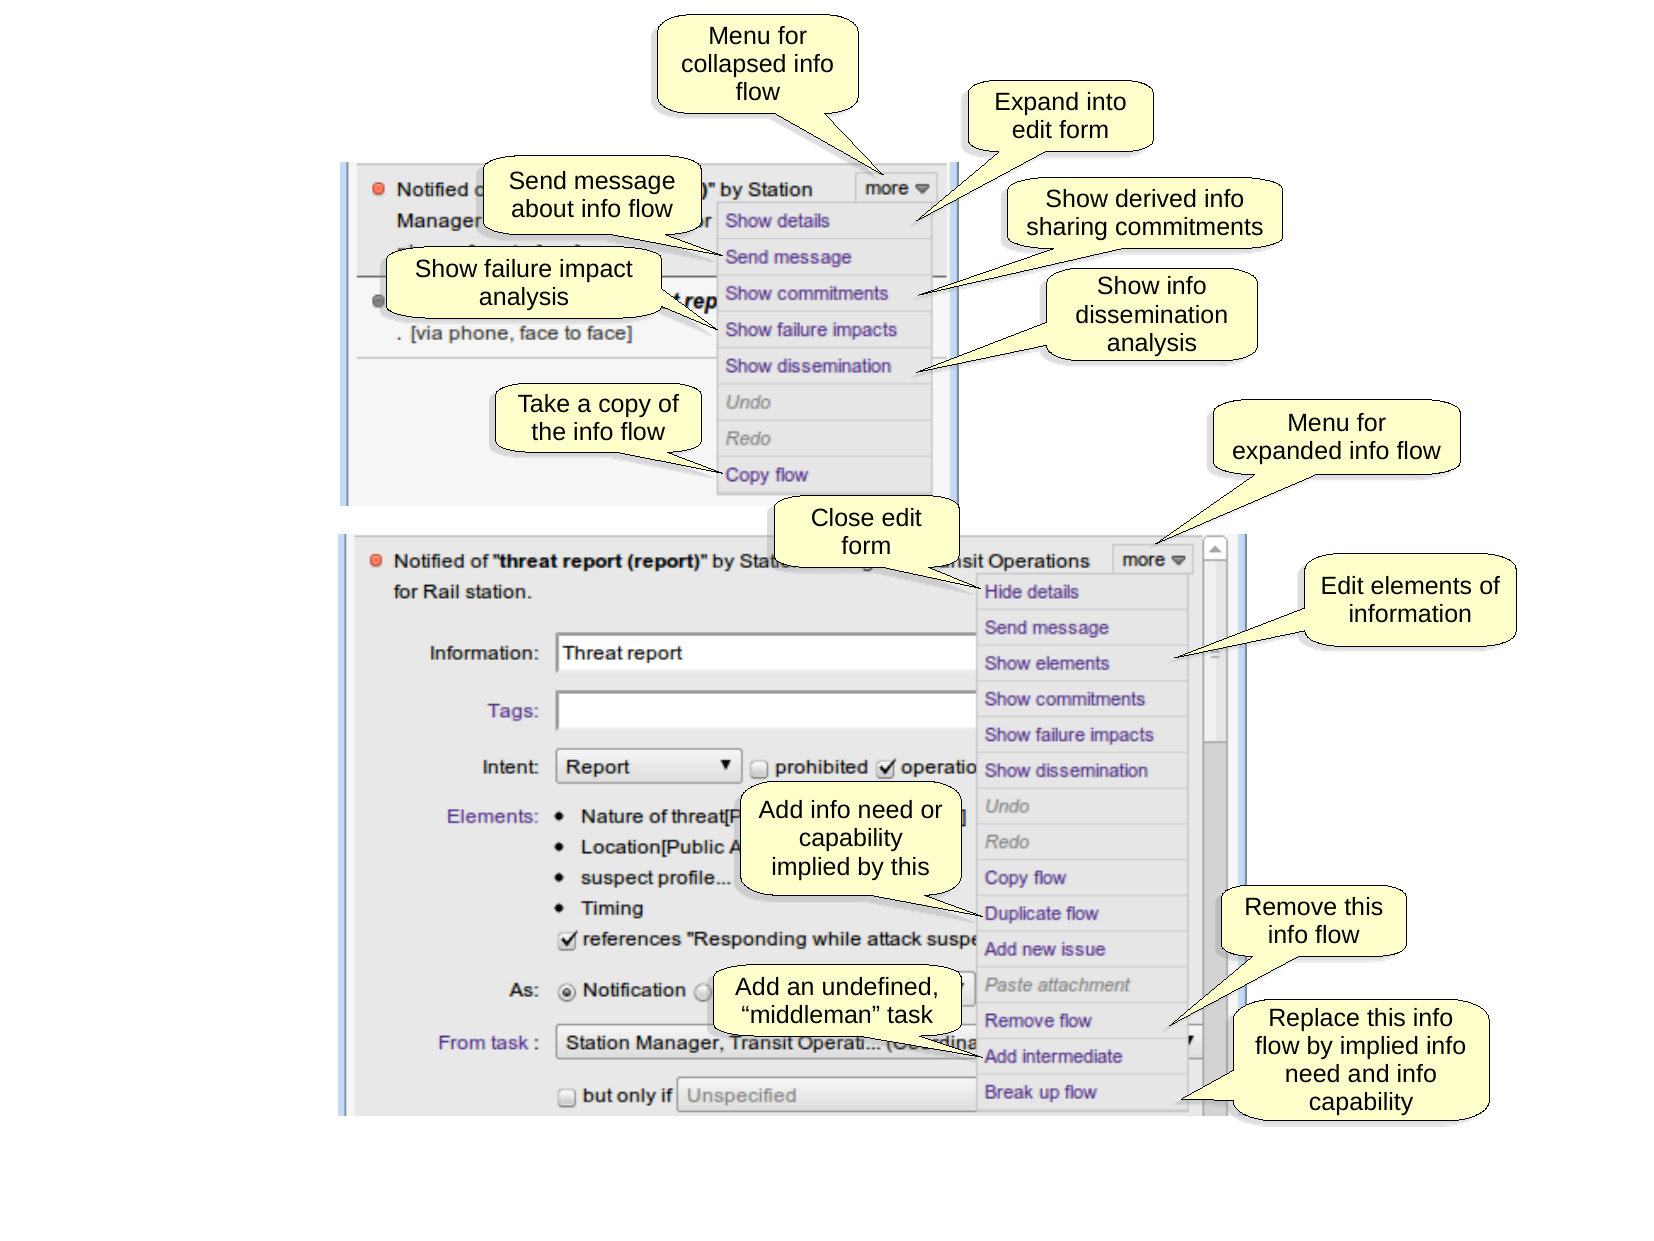

Menu for collapsed info flow
Expand into edit form
Send message about info flow
Show derived info sharing commitments
Show failure impact analysis
Show info dissemination analysis
Take a copy of the info flow
Menu for expanded info flow
Close edit form
Edit elements of information
Add info need or capability implied by this
Remove this info flow
Add an undefined, “middleman” task
Replace this info flow by implied info need and info capability